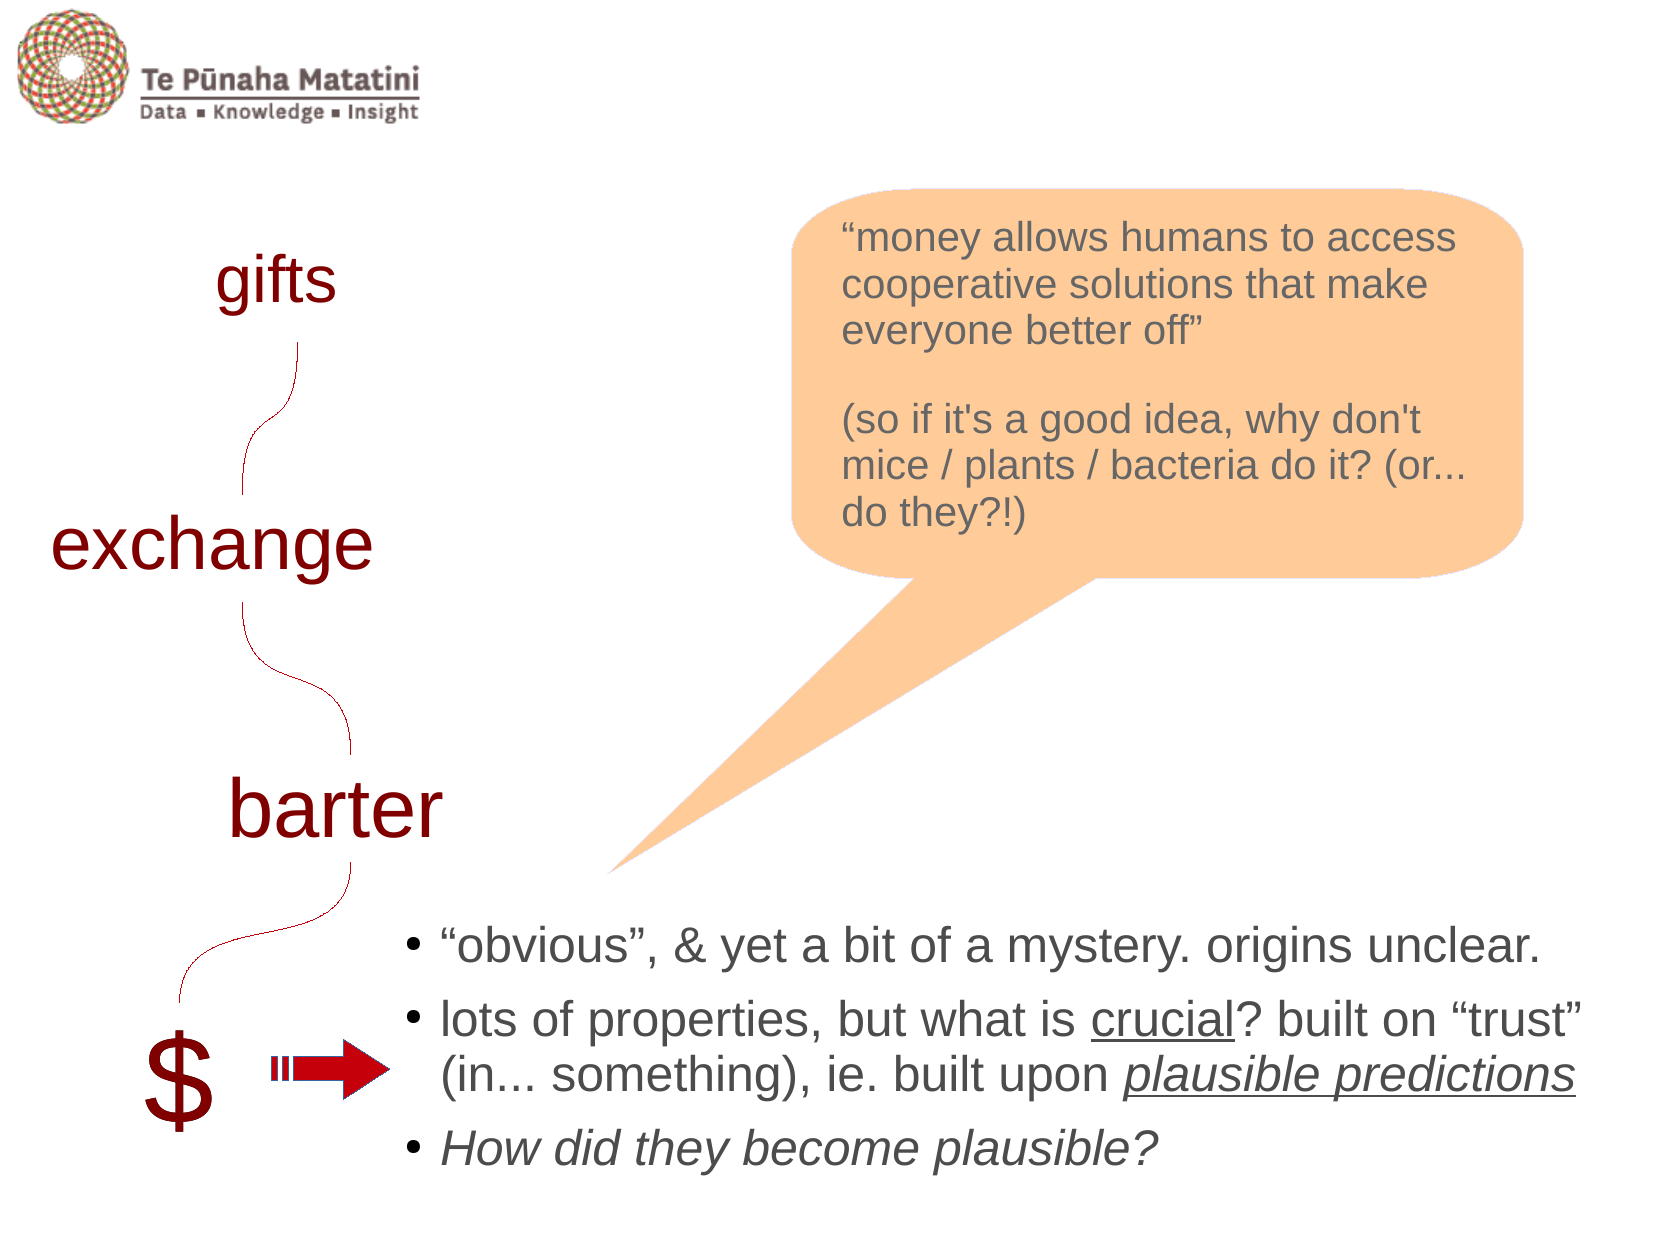

“money allows humans to access cooperative solutions that make everyone better off”
(so if it's a good idea, why don't mice / plants / bacteria do it? (or... do they?!)
gifts
exchange
barter
“obvious”, & yet a bit of a mystery. origins unclear.
lots of properties, but what is crucial? built on “trust” (in... something), ie. built upon plausible predictions
How did they become plausible?
$
$